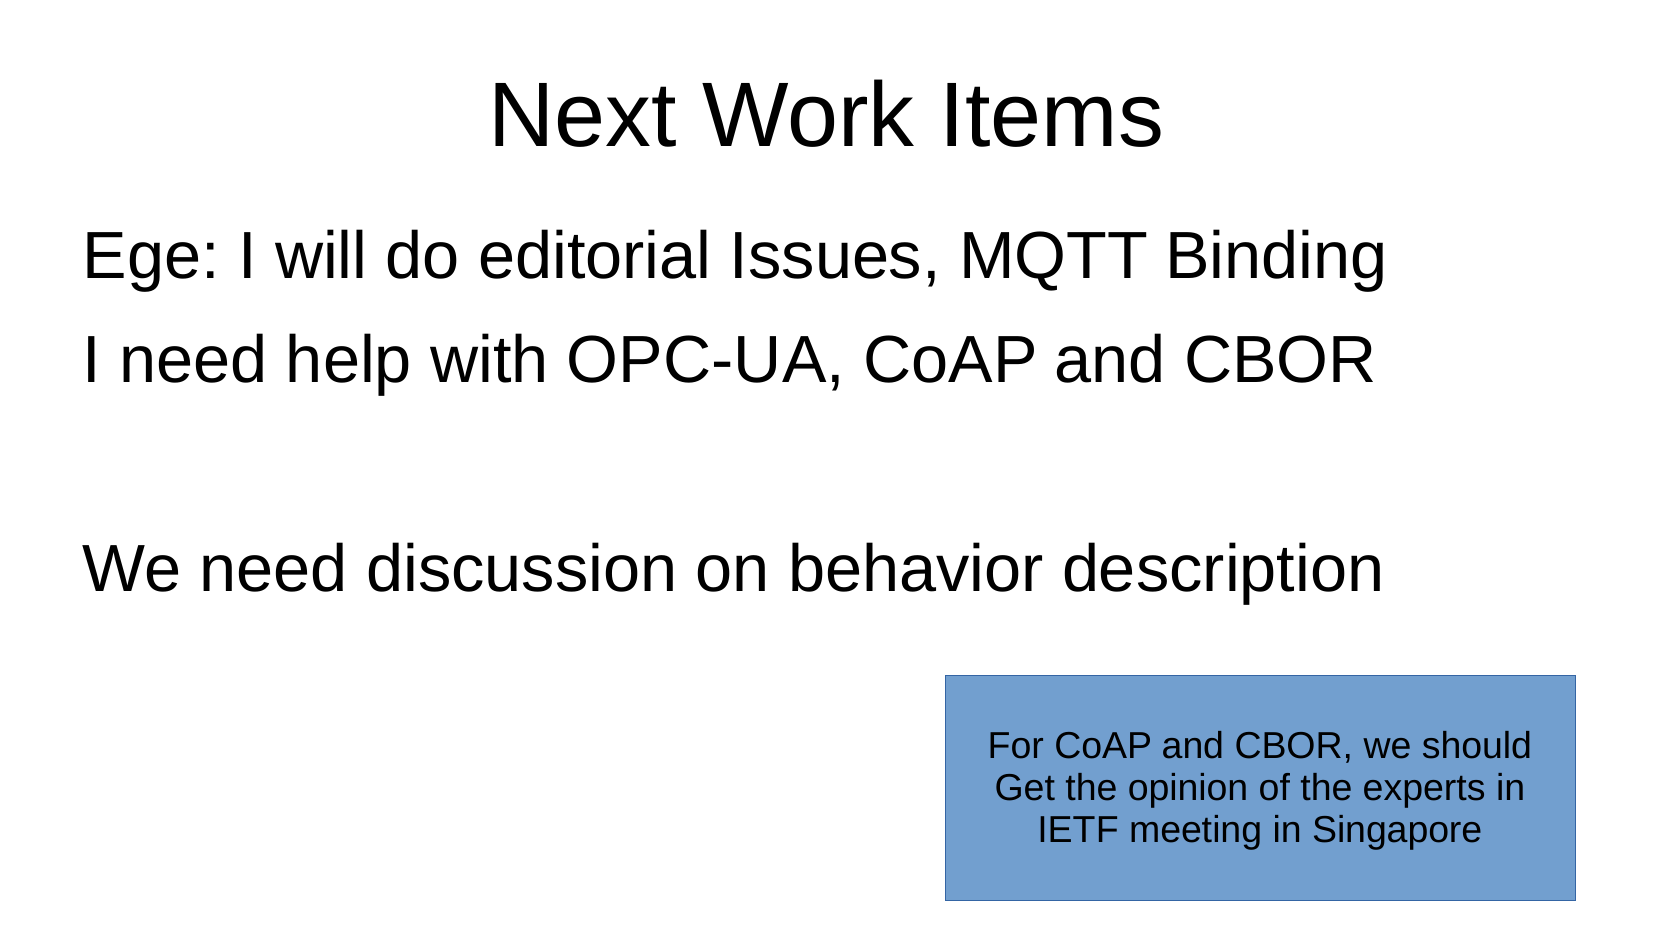

# Next Work Items
Ege: I will do editorial Issues, MQTT Binding
I need help with OPC-UA, CoAP and CBOR
We need discussion on behavior description
For CoAP and CBOR, we should
Get the opinion of the experts in
IETF meeting in Singapore